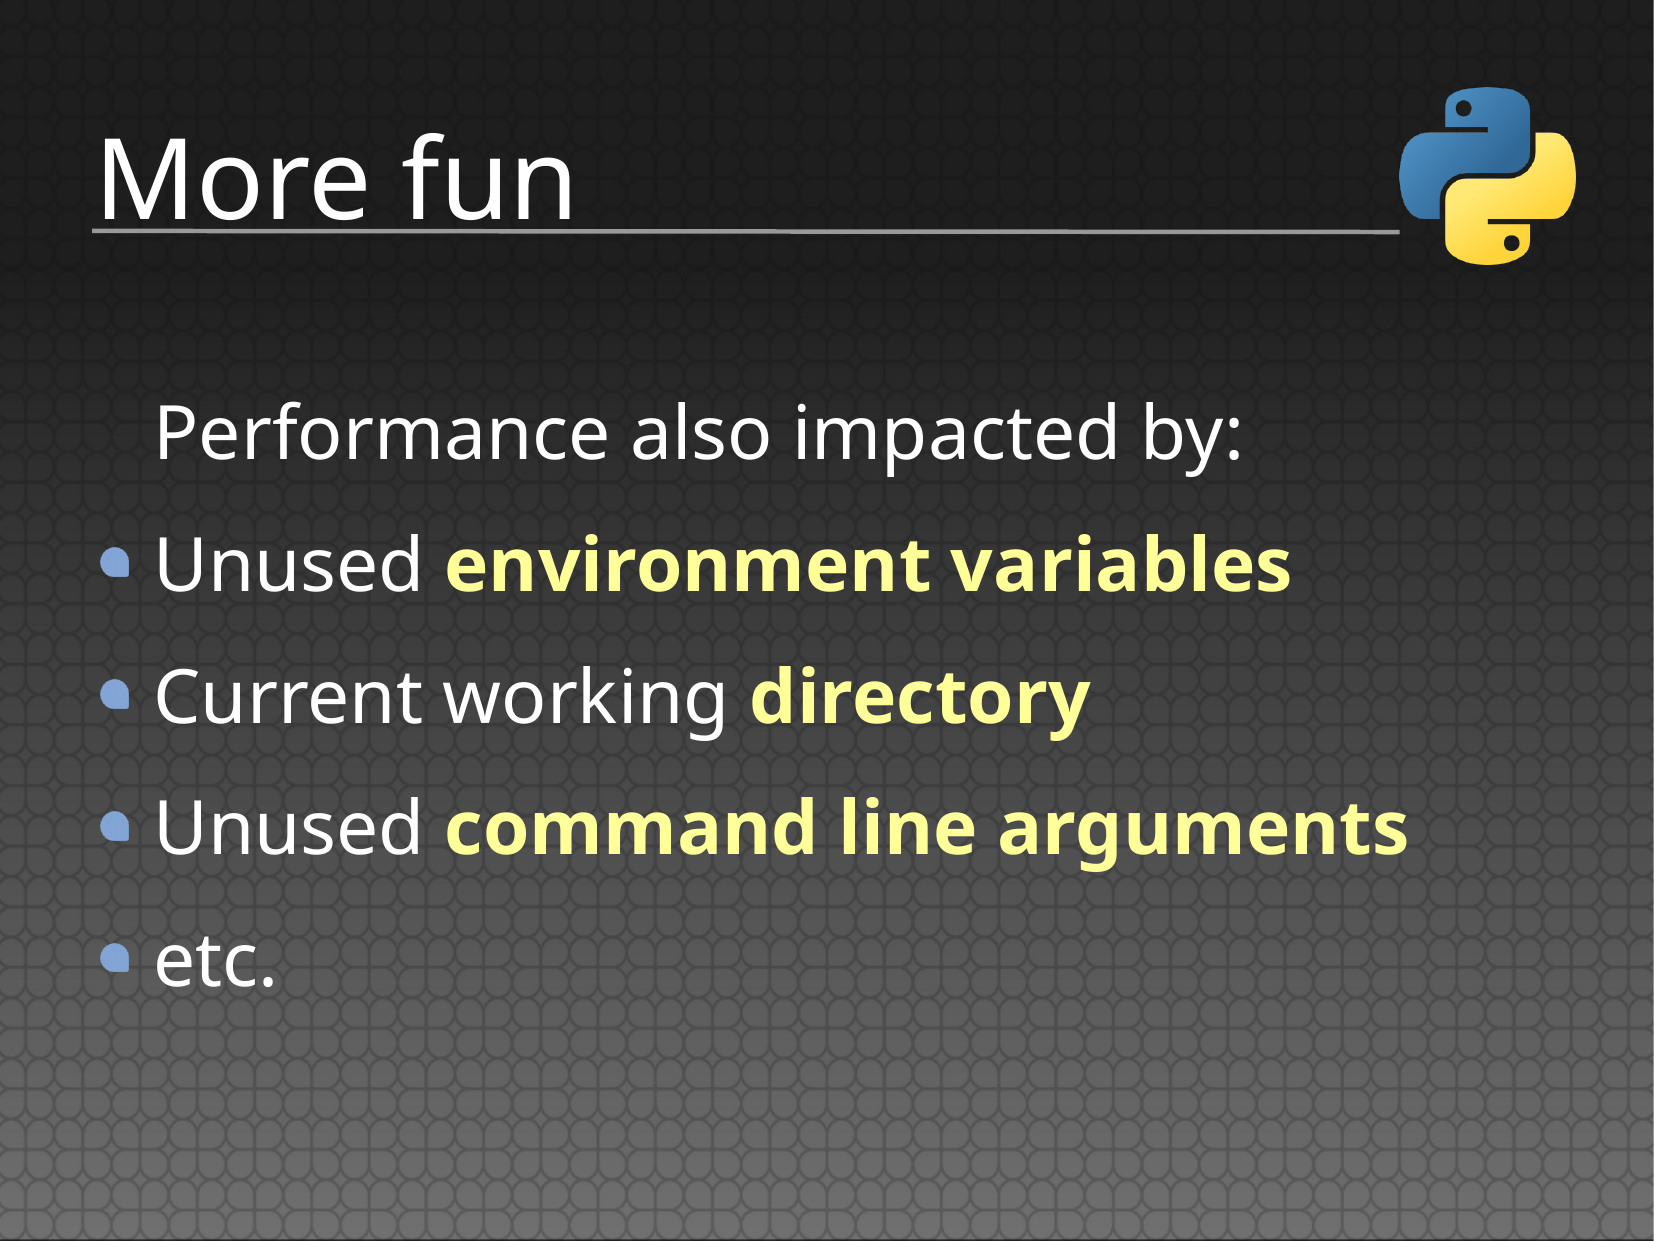

More fun
# Performance also impacted by:
Unused environment variables
Current working directory
Unused command line arguments
etc.